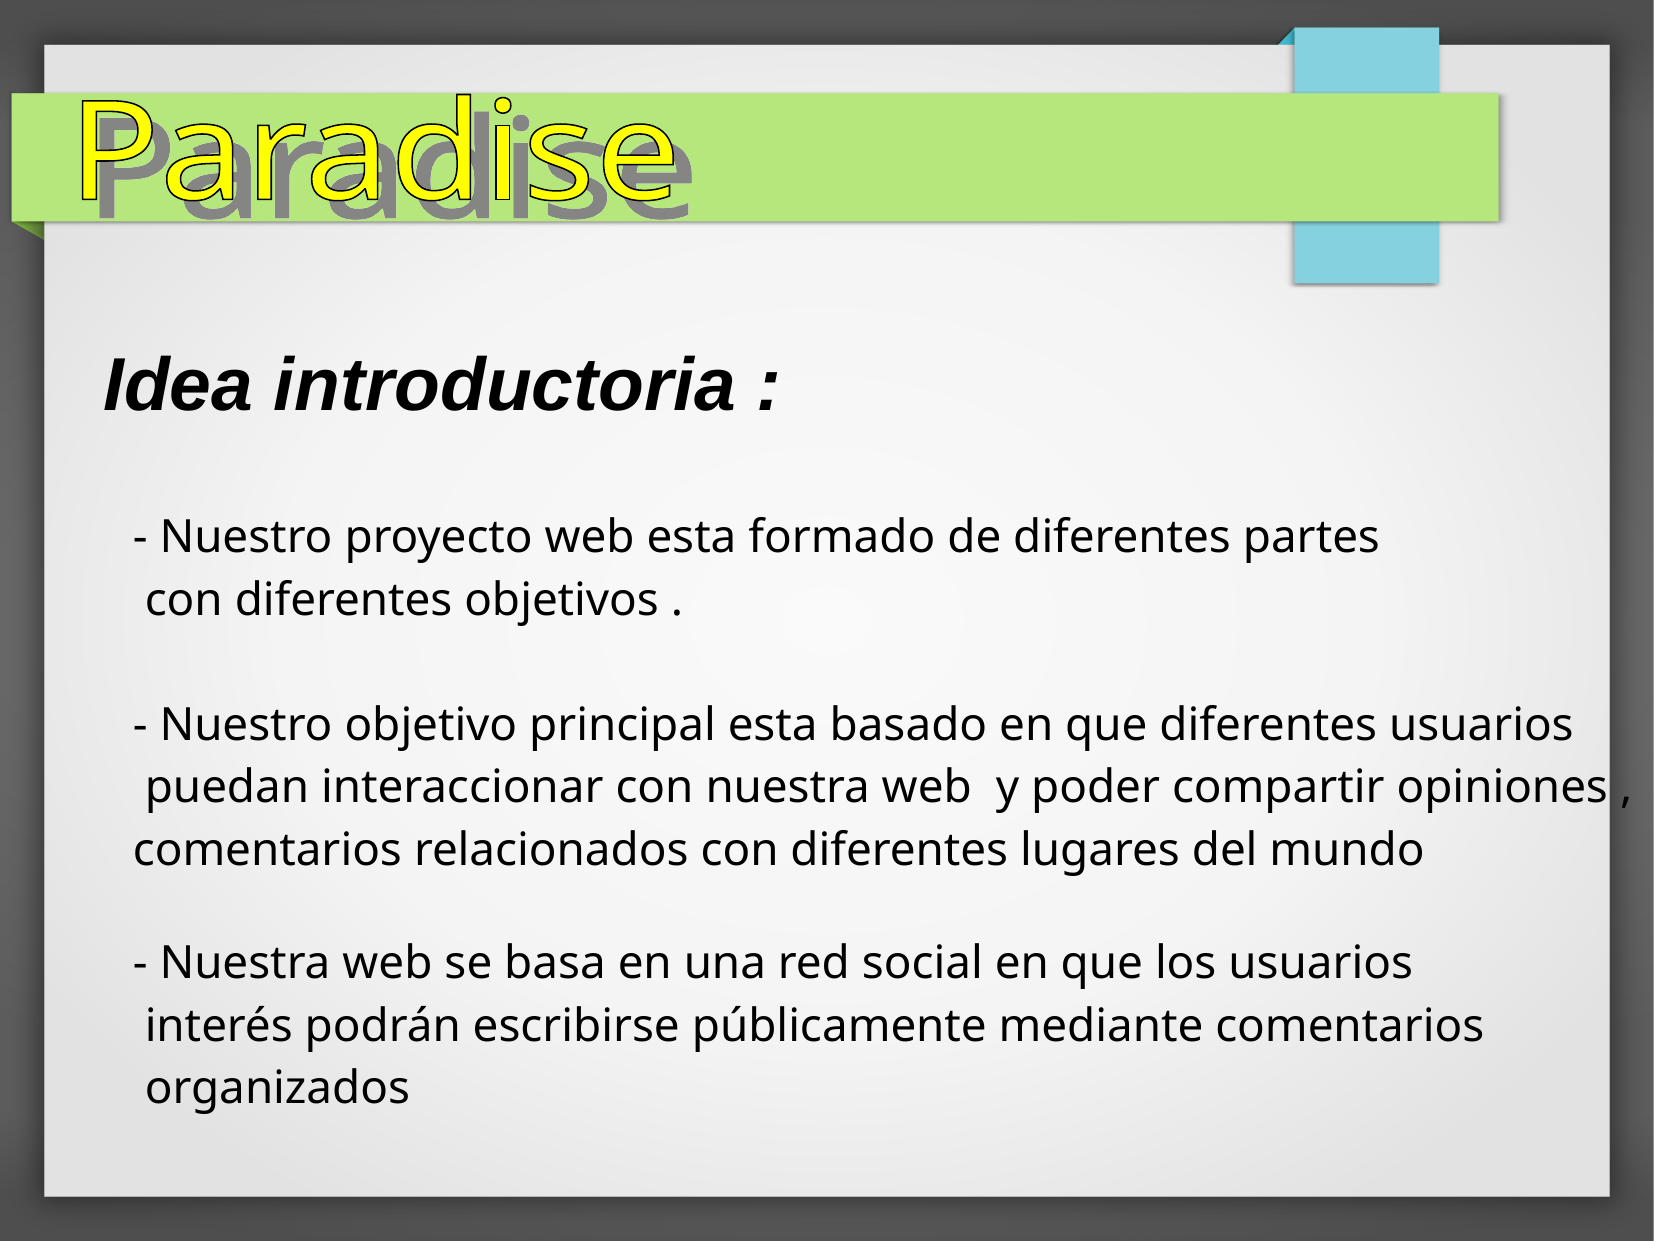

#
Paradise
Idea introductoria :
- Nuestro proyecto web esta formado de diferentes partes
 con diferentes objetivos .
- Nuestro objetivo principal esta basado en que diferentes usuarios
 puedan interaccionar con nuestra web y poder compartir opiniones ,
comentarios relacionados con diferentes lugares del mundo
- Nuestra web se basa en una red social en que los usuarios
 interés podrán escribirse públicamente mediante comentarios
 organizados